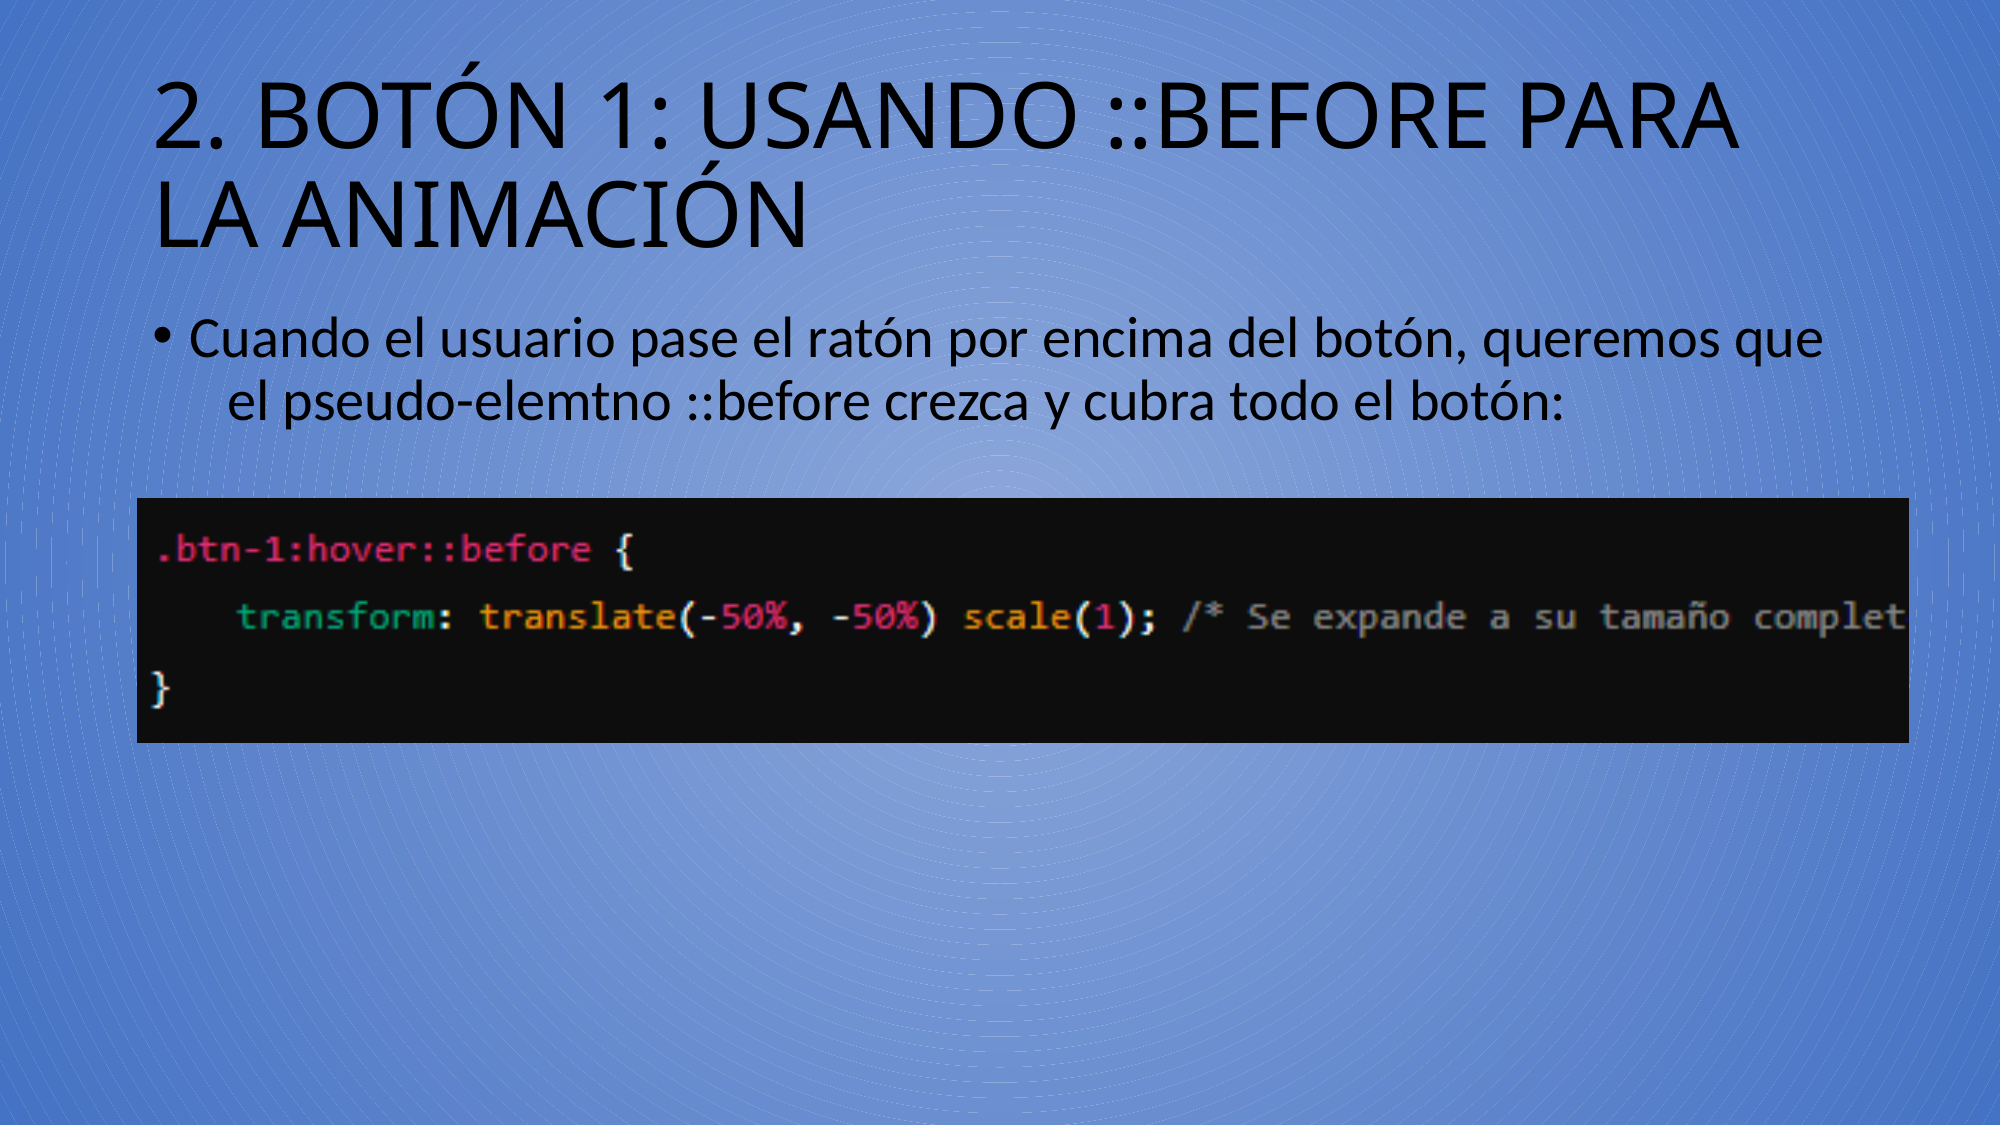

# 2. BOTÓN 1: USANDO ::BEFORE PARA LA ANIMACIÓN
Cuando el usuario pase el ratón por encima del botón, queremos que el pseudo-elemtno ::before crezca y cubra todo el botón: